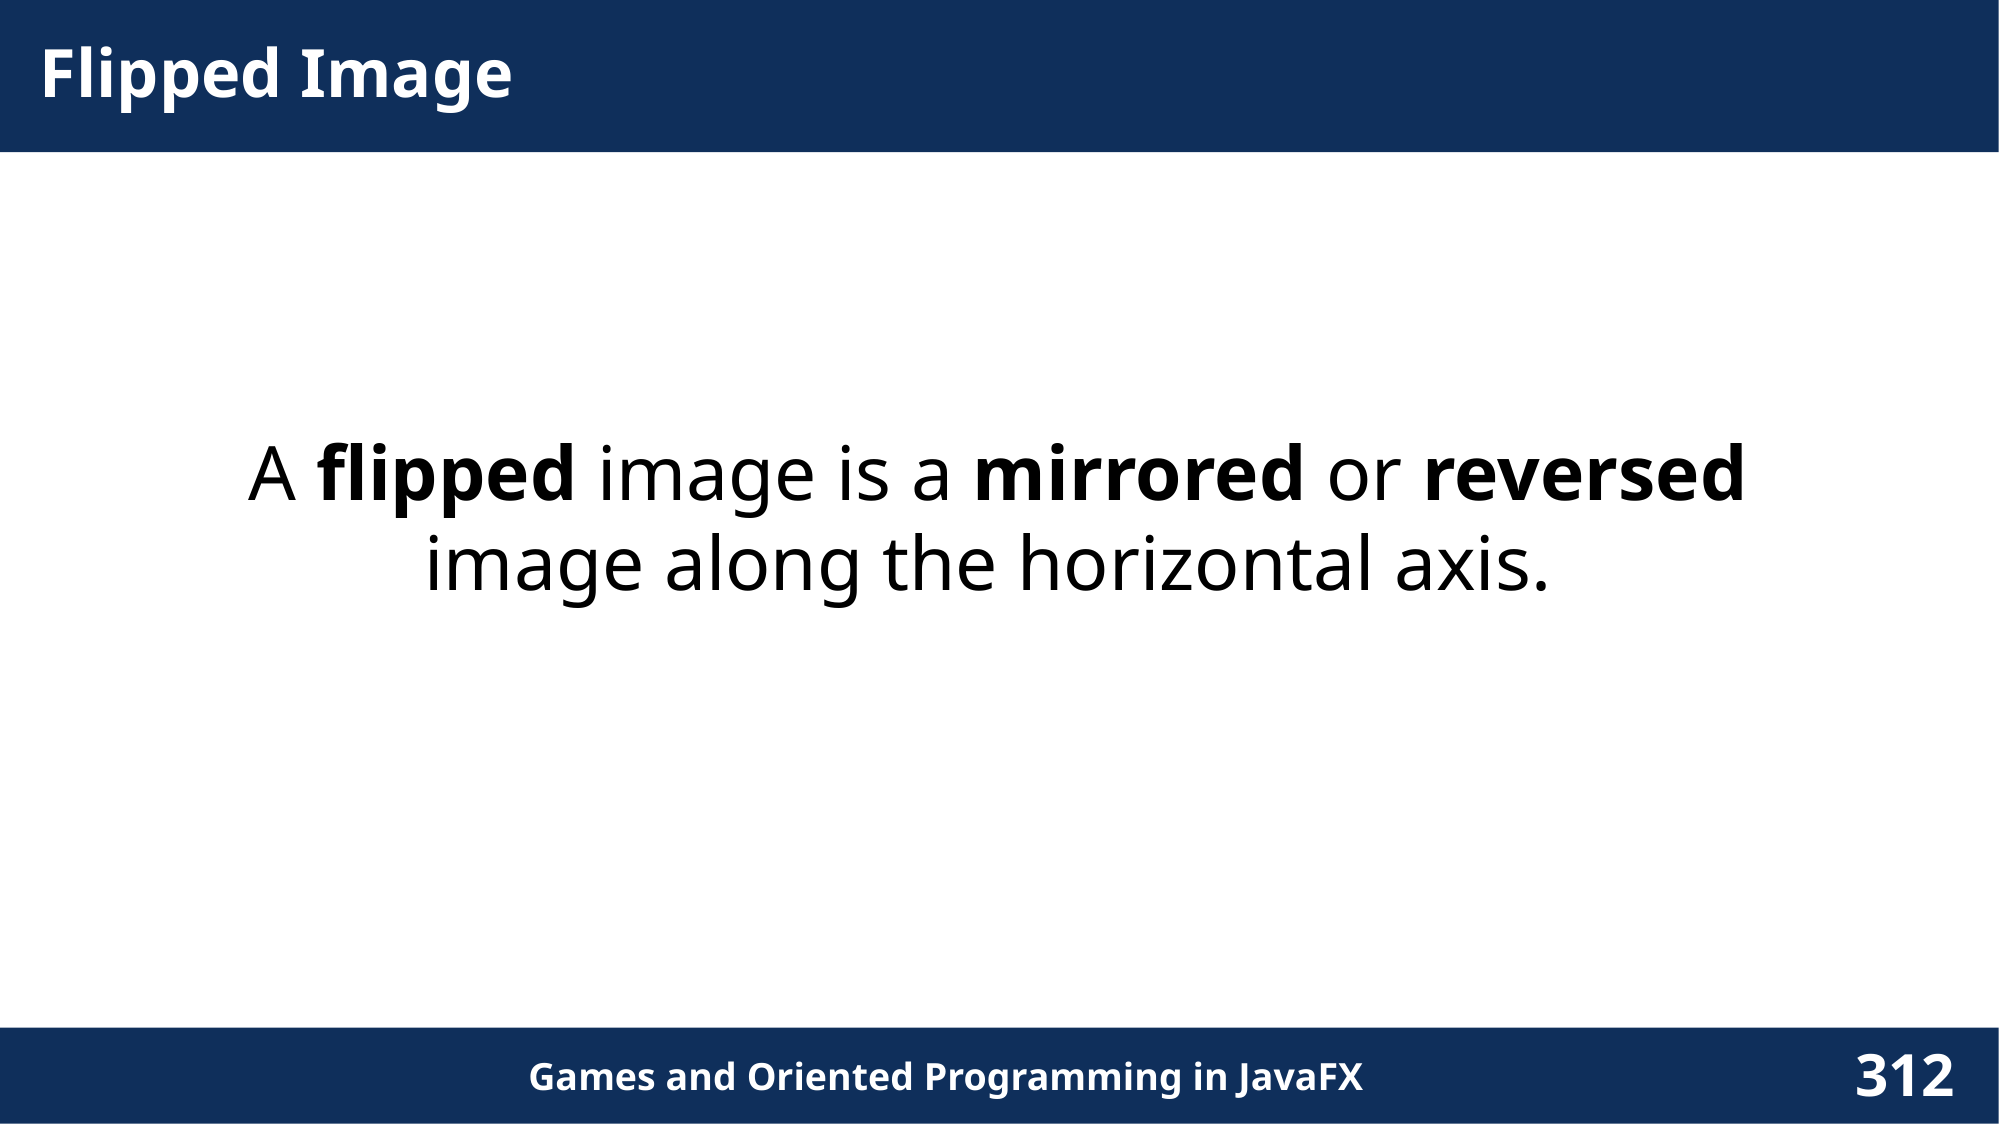

Flipped Image
A flipped image is a mirrored or reversed image along the horizontal axis.